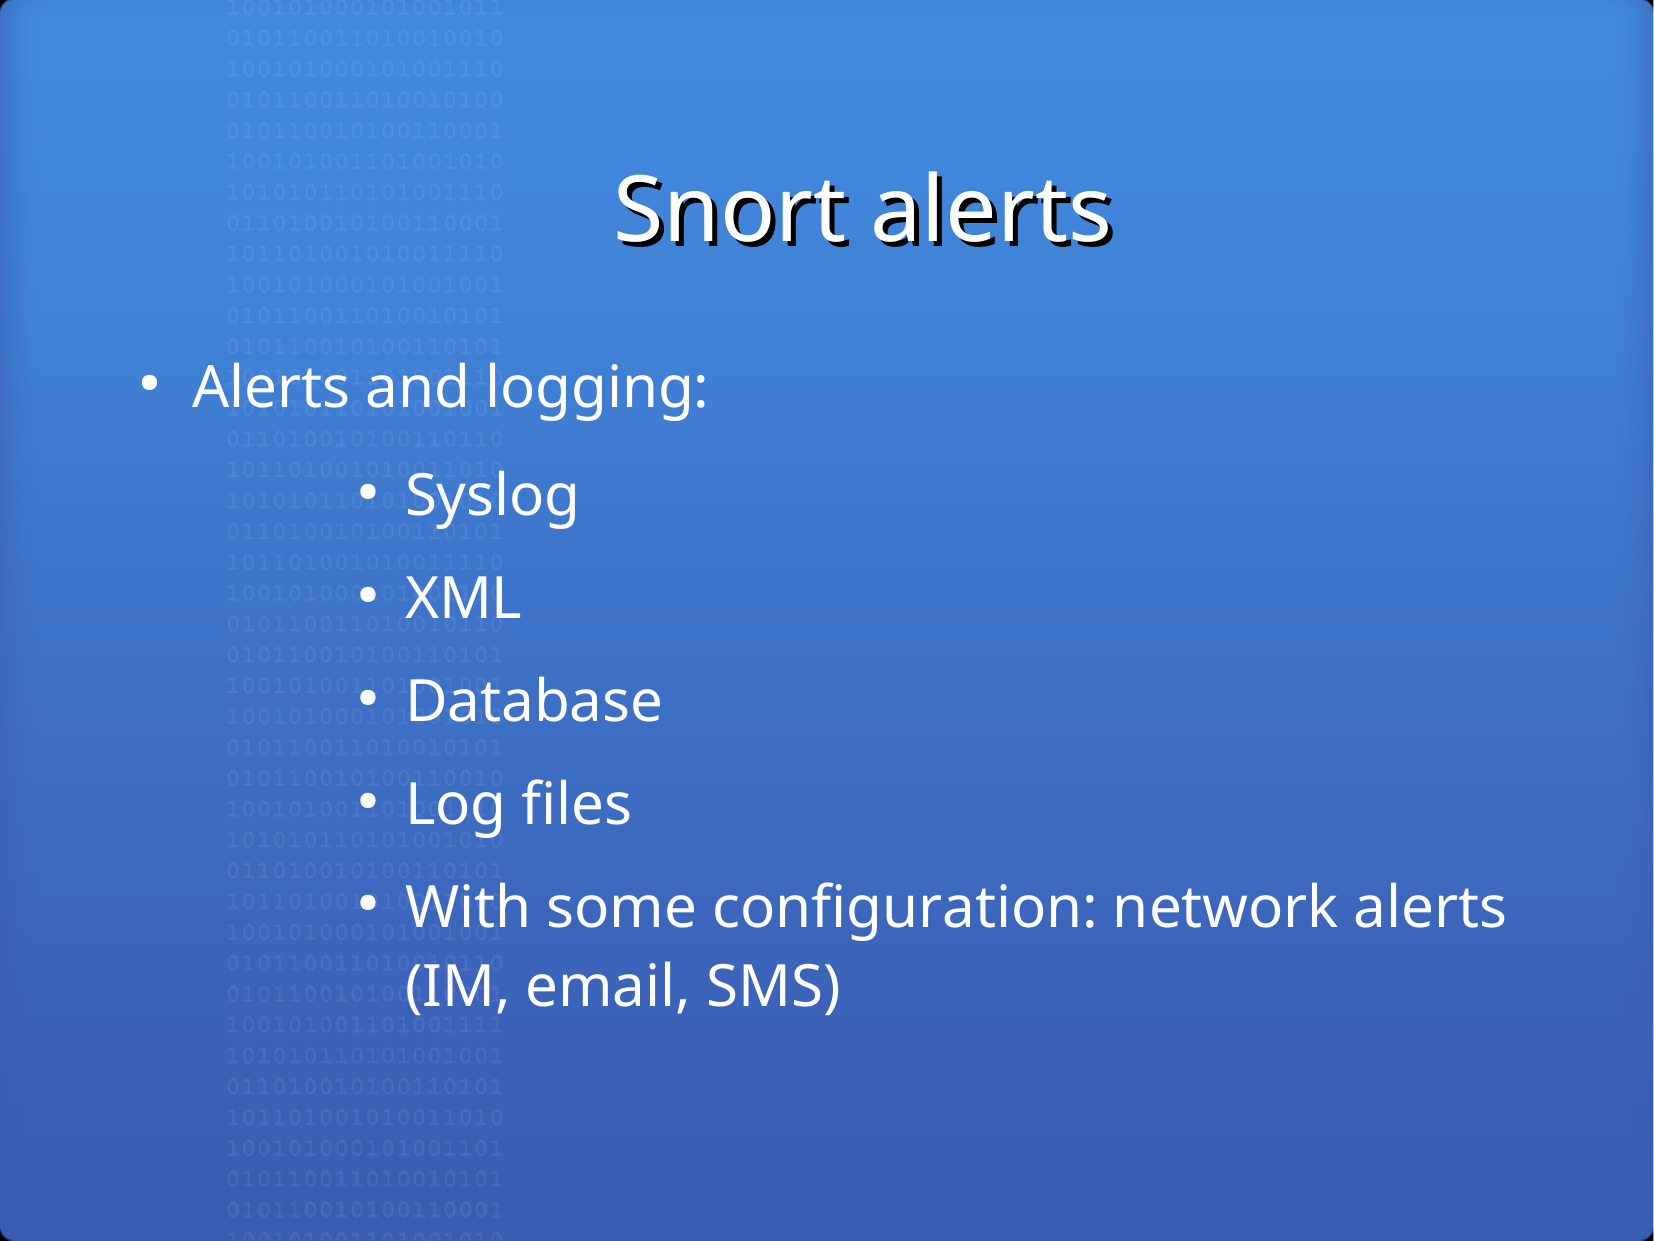

# Snort alerts
Alerts and logging:
Syslog
XML
Database
Log files
With some configuration: network alerts (IM, email, SMS)